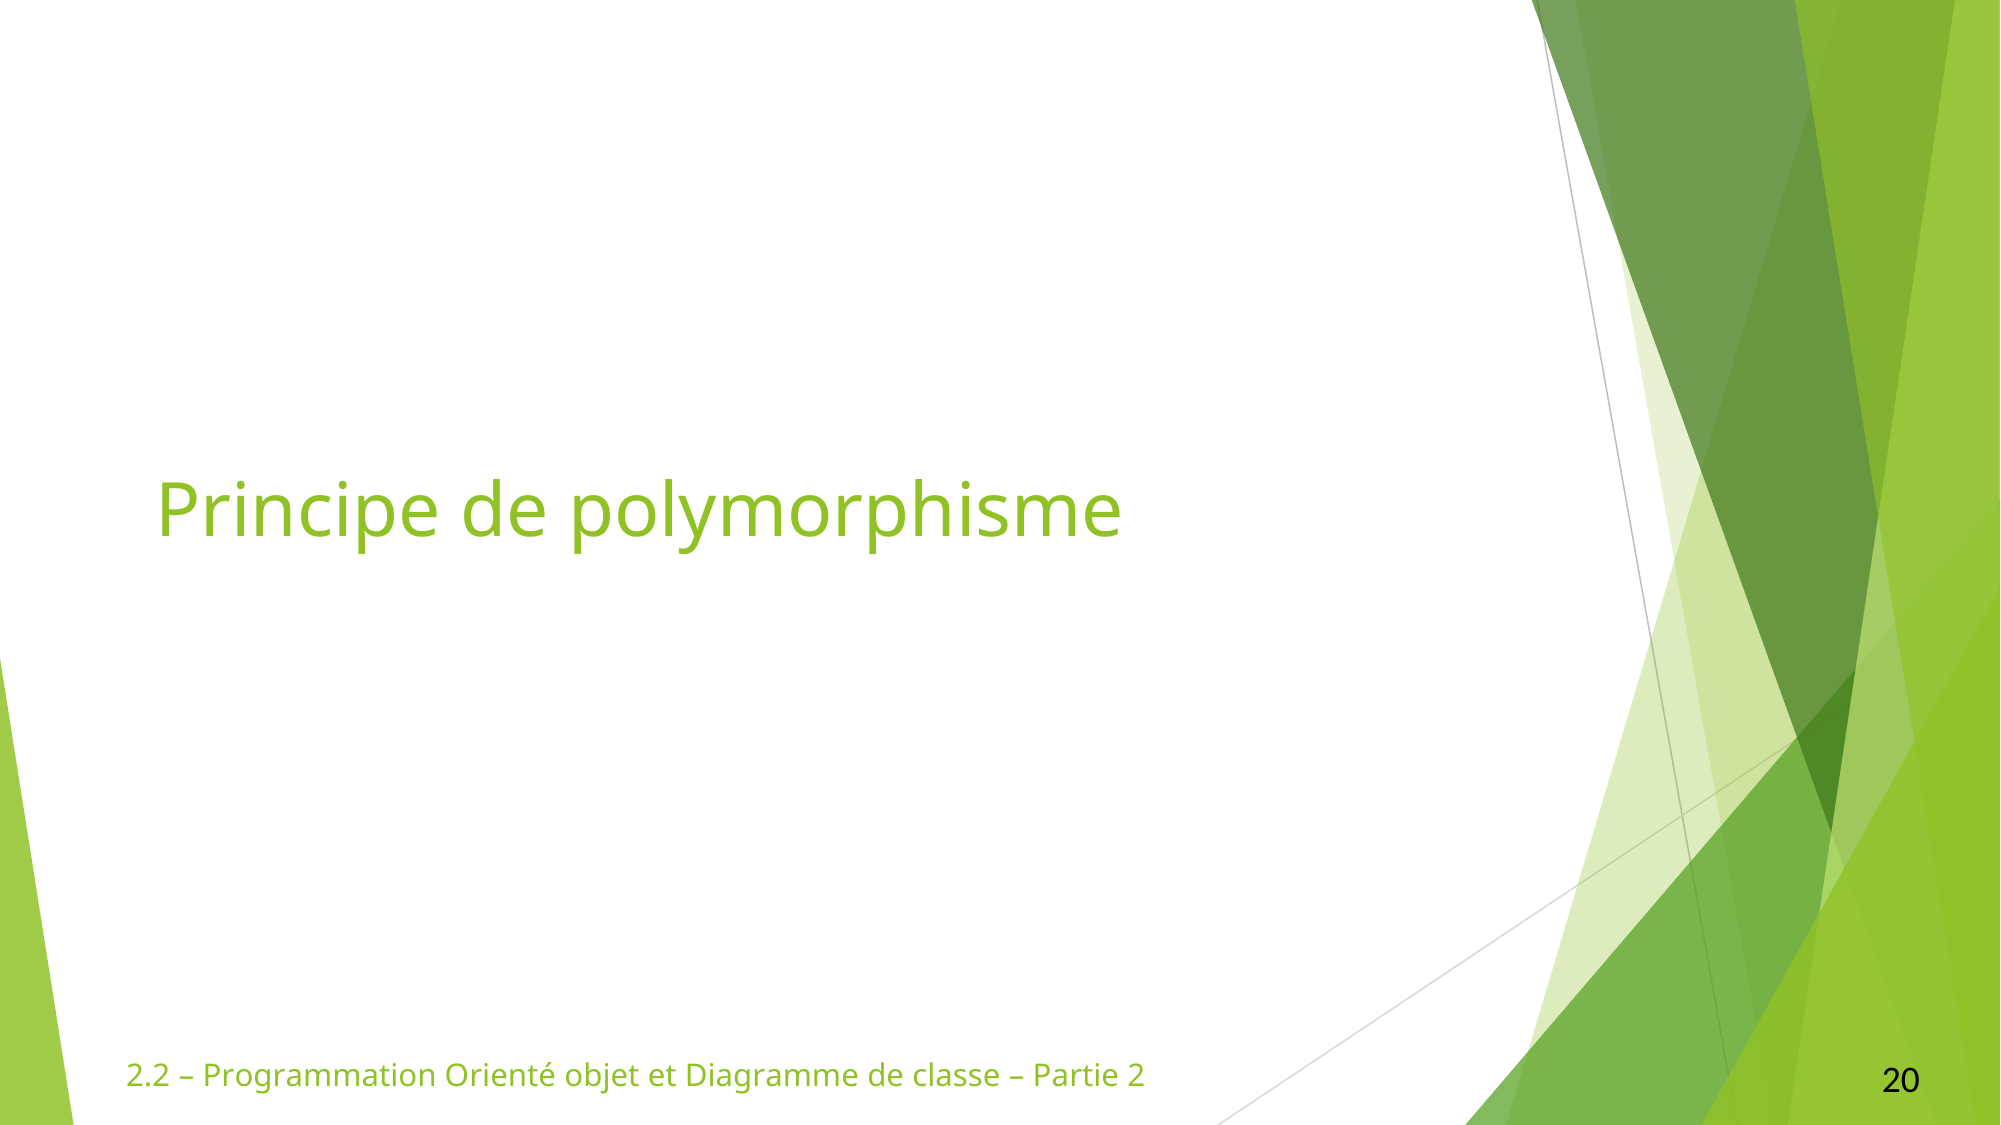

# Principe de polymorphisme
2.2 – Programmation Orienté objet et Diagramme de classe – Partie 2